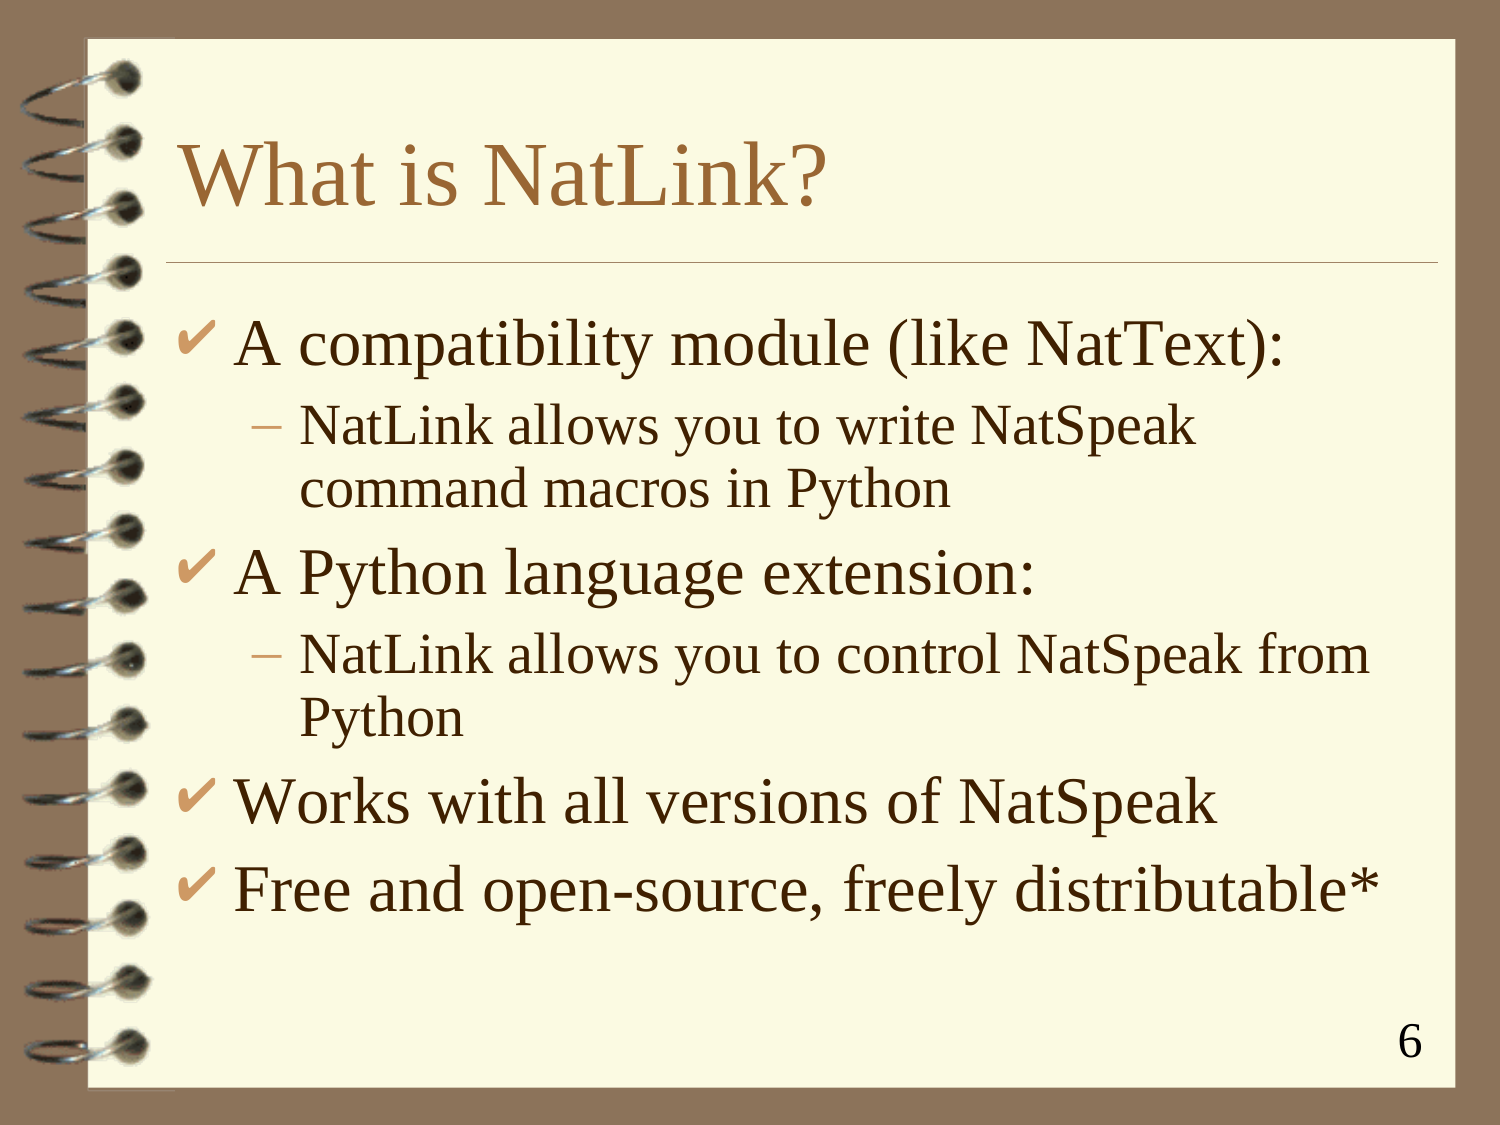

# What is NatLink?
A compatibility module (like NatText):
NatLink allows you to write NatSpeak command macros in Python
A Python language extension:
NatLink allows you to control NatSpeak from Python
Works with all versions of NatSpeak
Free and open-source, freely distributable*
6